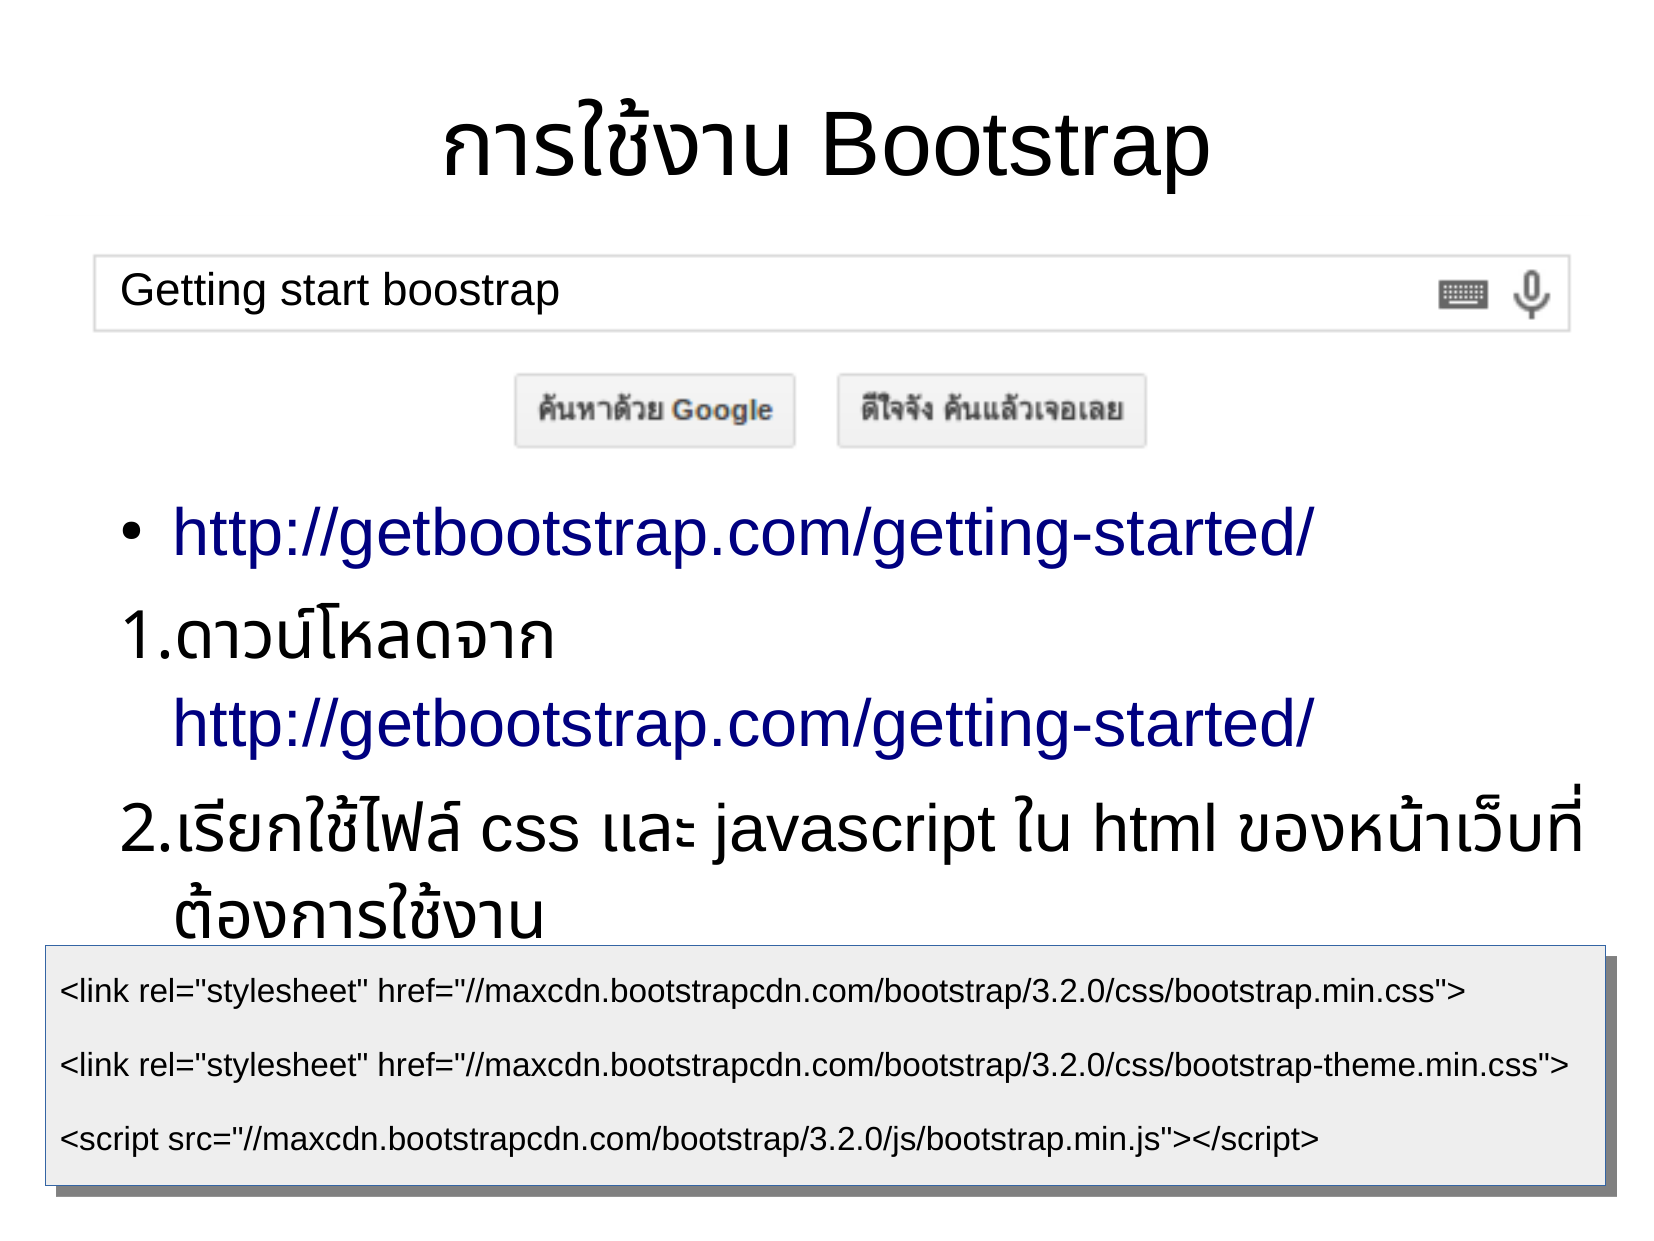

# การใช้งาน Bootstrap
Getting start boostrap
http://getbootstrap.com/getting-started/
ดาวน์โหลดจาก http://getbootstrap.com/getting-started/
เรียกใช้ไฟล์ css และ javascript ใน html ของหน้าเว็บที่ต้องการใช้งาน
<link rel="stylesheet" href="//maxcdn.bootstrapcdn.com/bootstrap/3.2.0/css/bootstrap.min.css">
<link rel="stylesheet" href="//maxcdn.bootstrapcdn.com/bootstrap/3.2.0/css/bootstrap-theme.min.css">
<script src="//maxcdn.bootstrapcdn.com/bootstrap/3.2.0/js/bootstrap.min.js"></script>